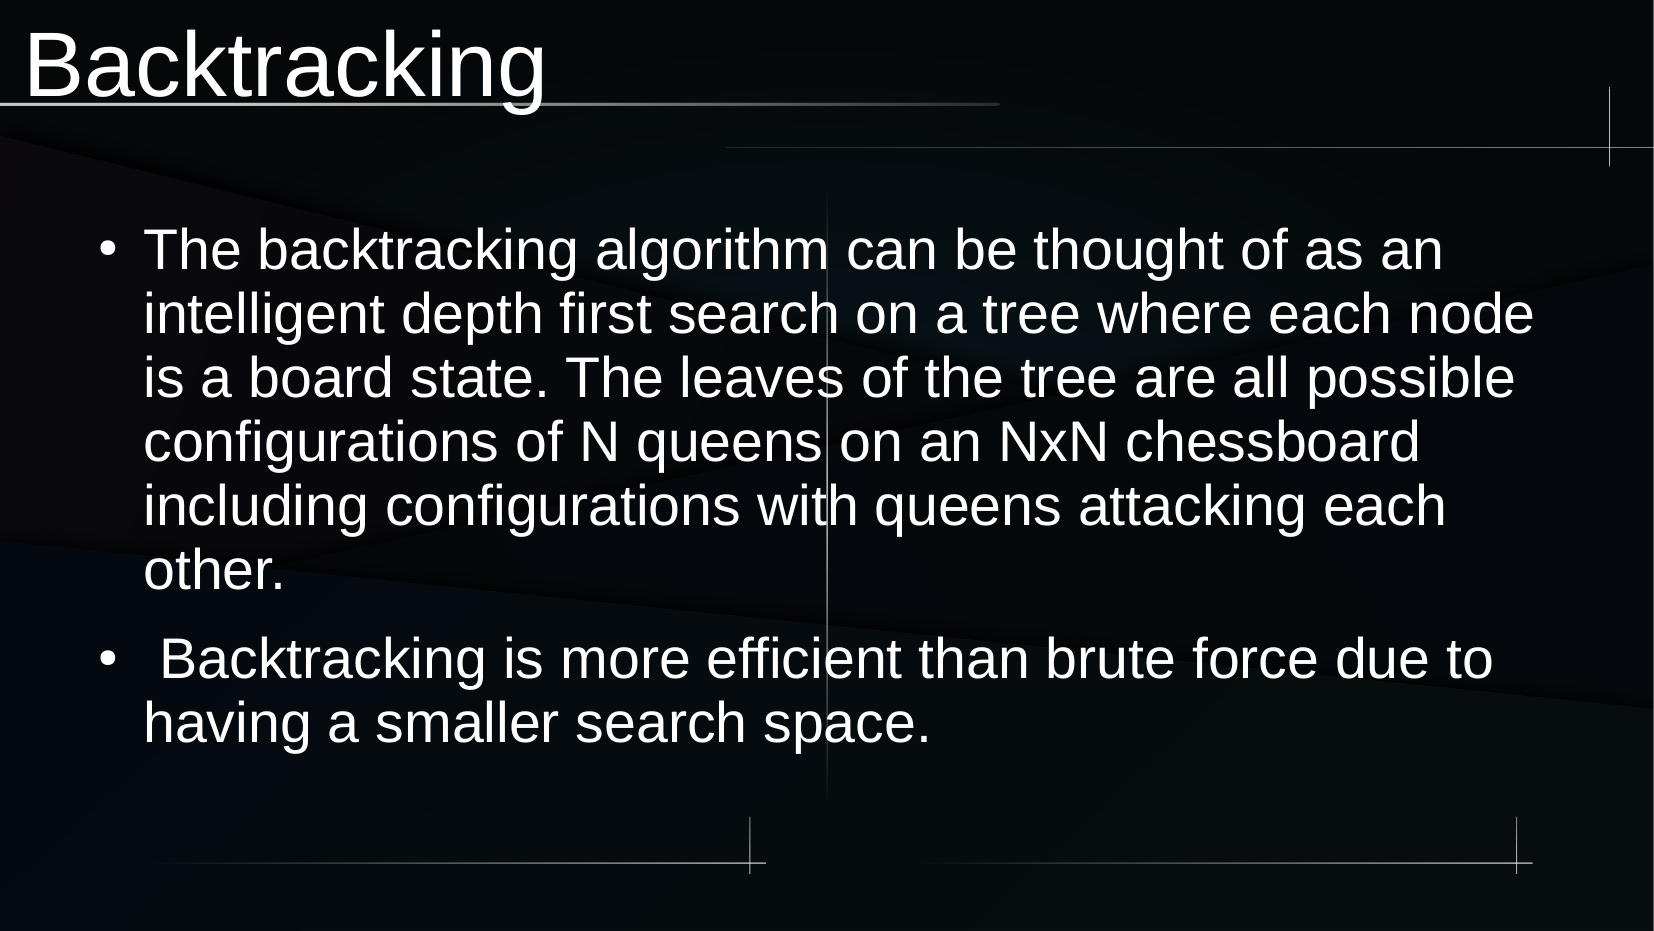

# Backtracking
The backtracking algorithm can be thought of as an intelligent depth first search on a tree where each node is a board state. The leaves of the tree are all possible configurations of N queens on an NxN chessboard including configurations with queens attacking each other.
 Backtracking is more efficient than brute force due to having a smaller search space.